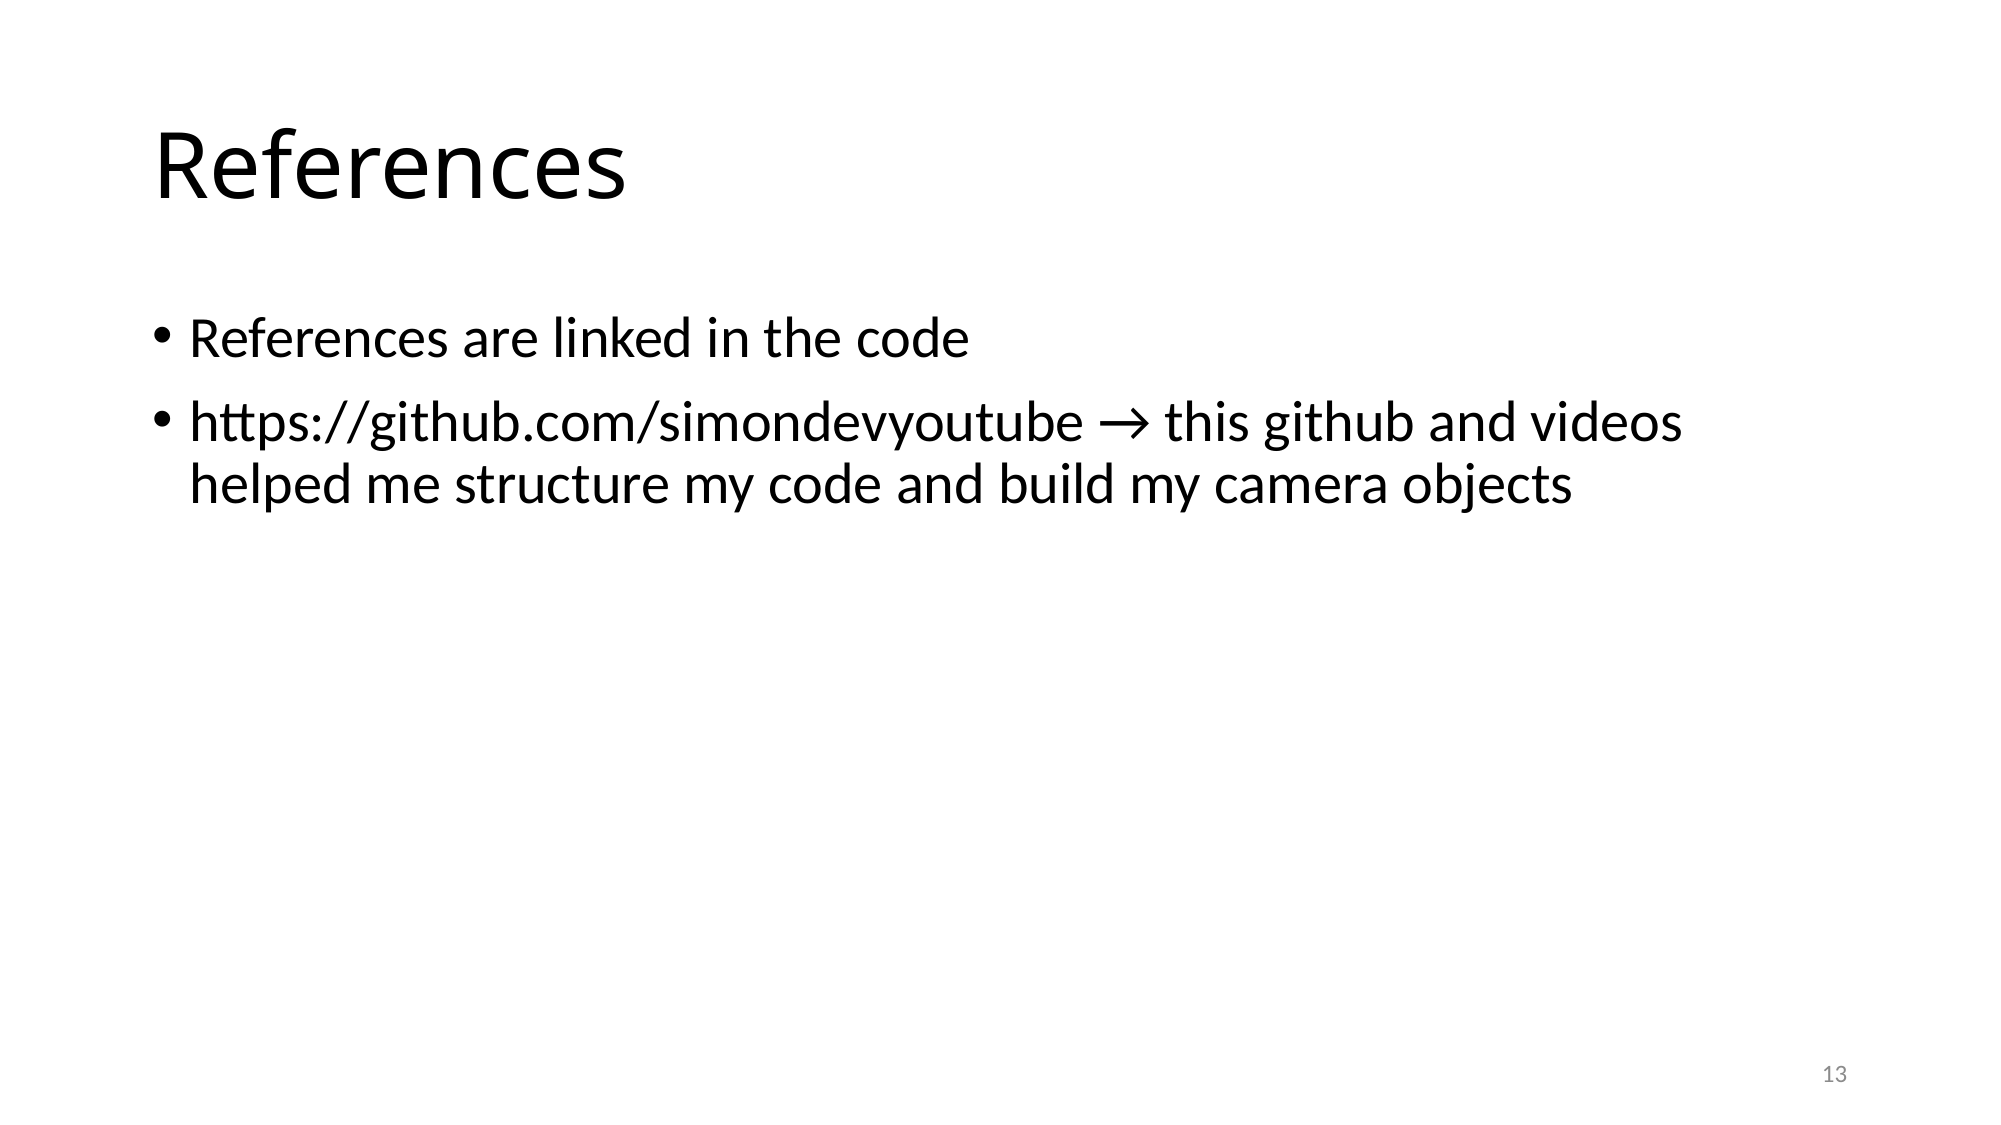

# References
References are linked in the code
https://github.com/simondevyoutube → this github and videos helped me structure my code and build my camera objects
13